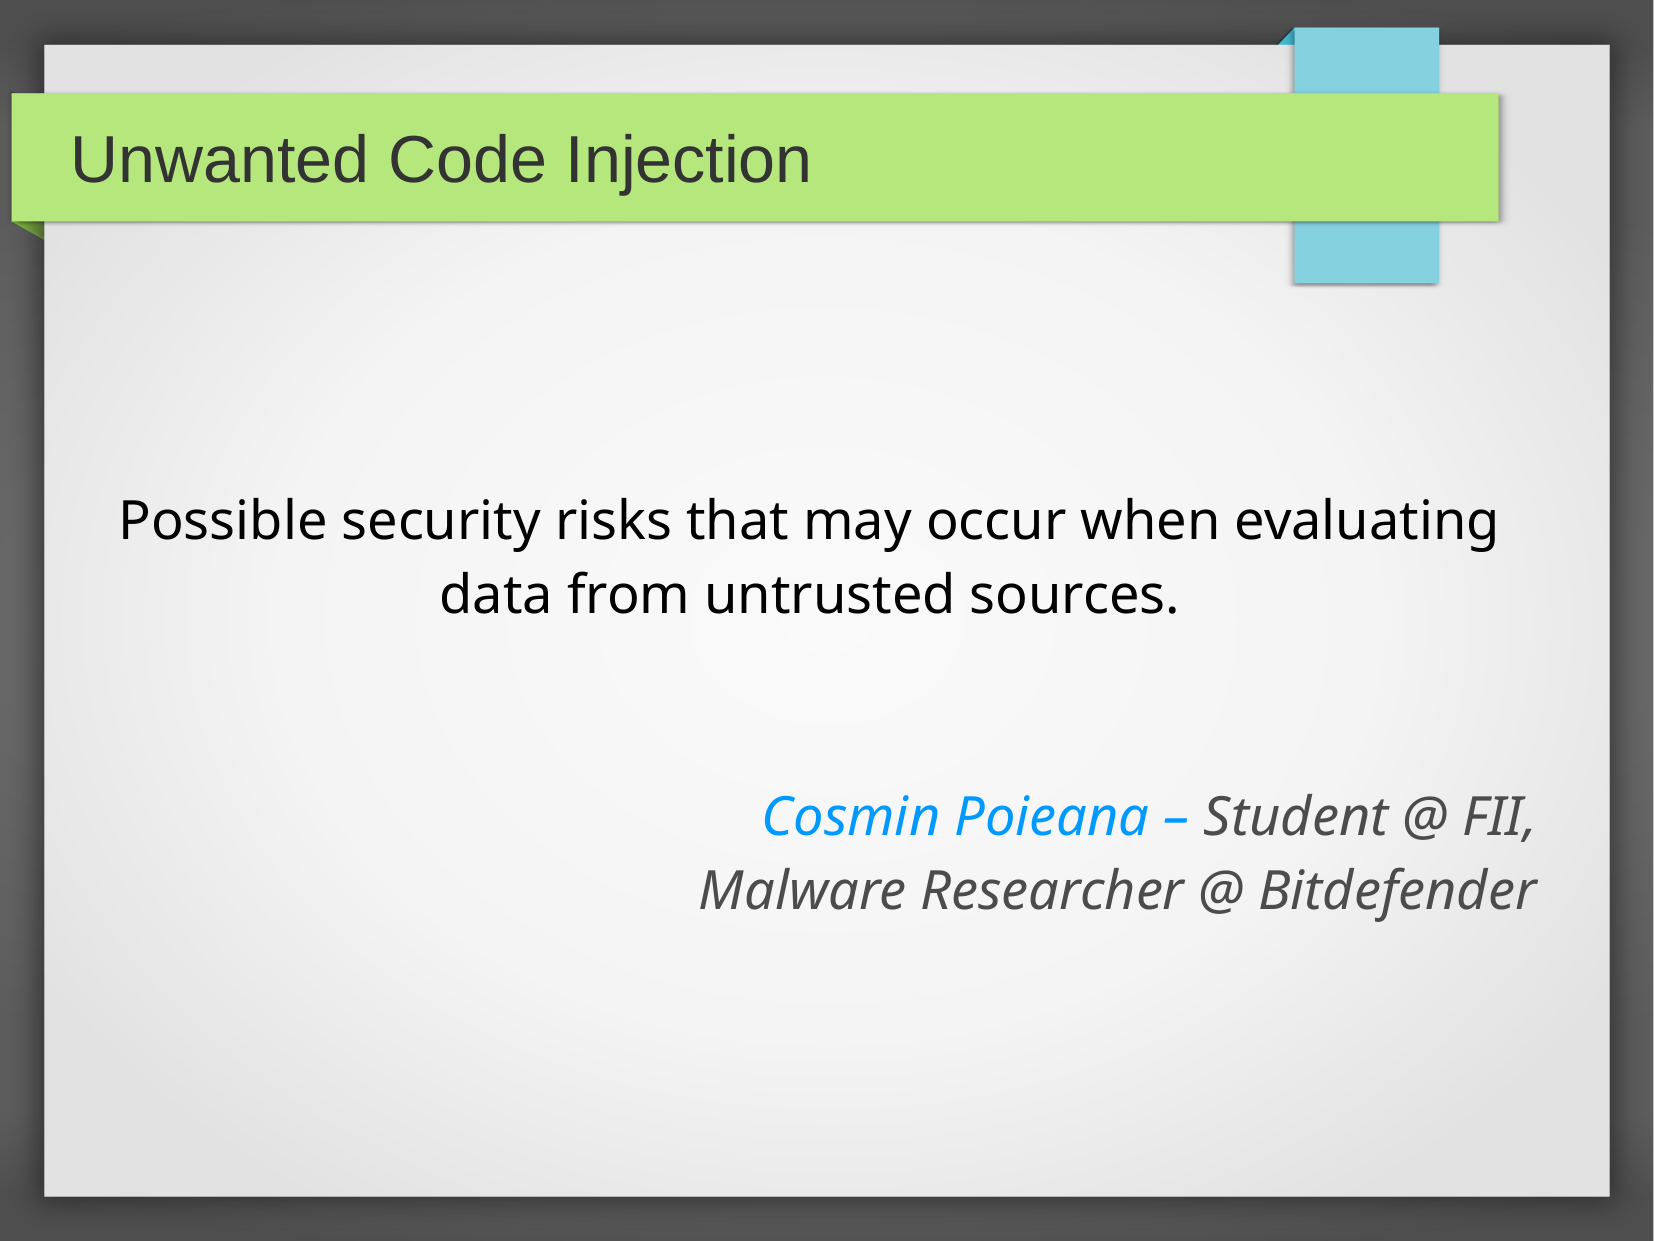

# Unwanted Code Injection
Possible security risks that may occur when evaluating data from untrusted sources.
Cosmin Poieana – Student @ FII,
Malware Researcher @ Bitdefender